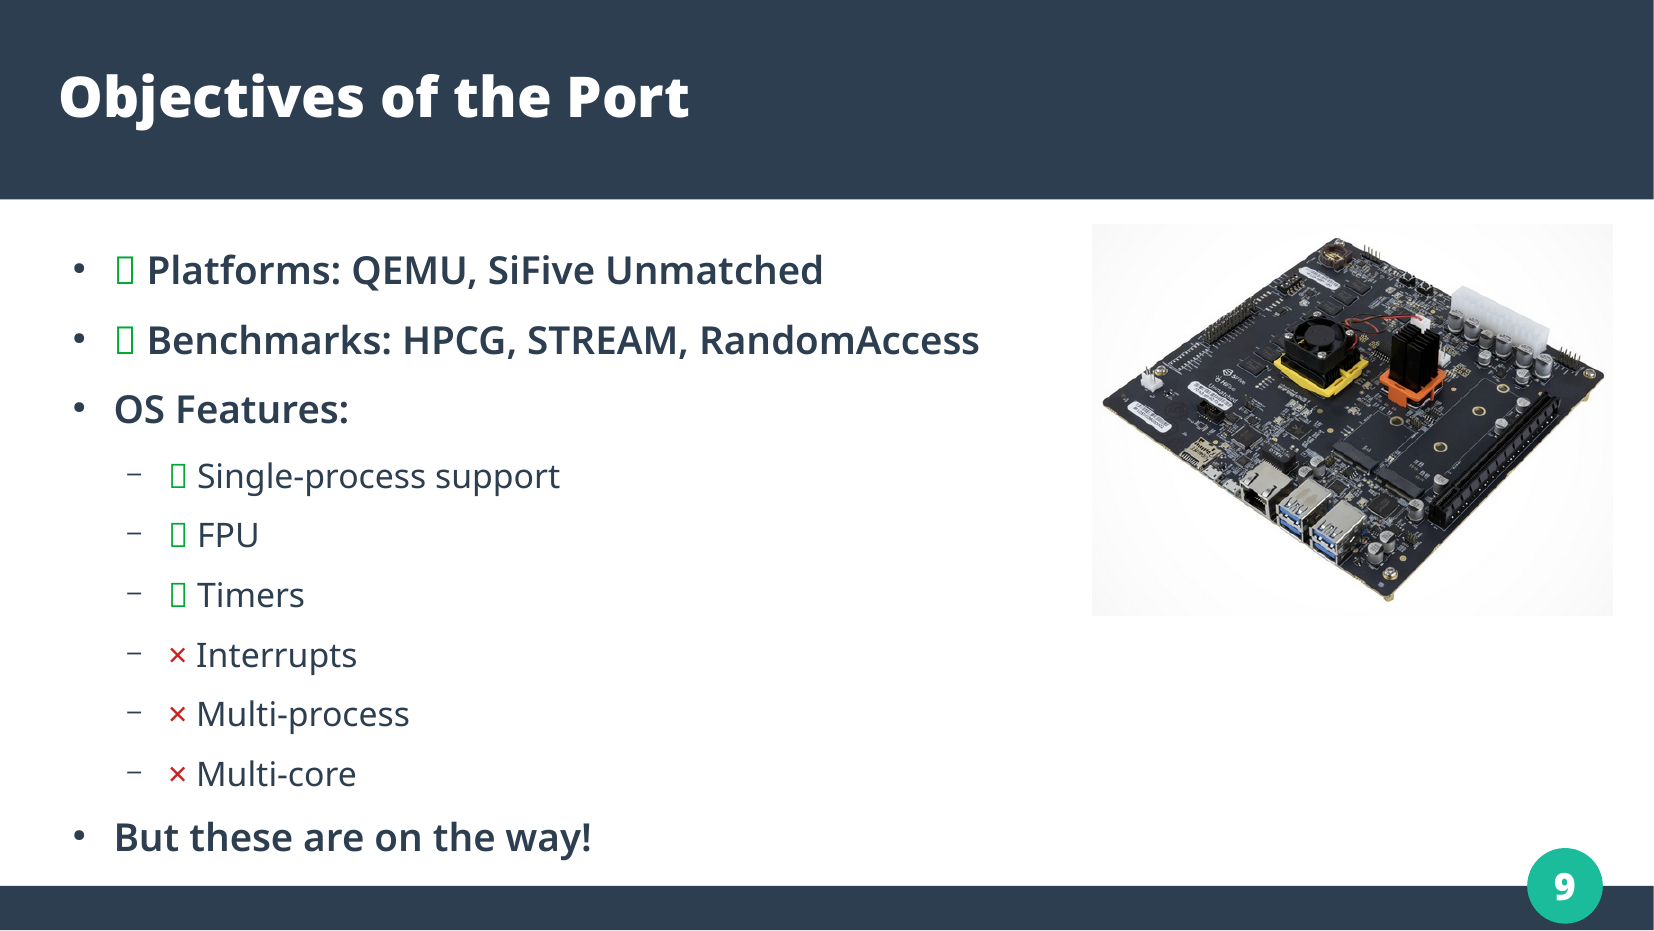

# Objectives of the Port
✅ Platforms: QEMU, SiFive Unmatched
✅ Benchmarks: HPCG, STREAM, RandomAccess
OS Features:
✅ Single-process support
✅ FPU
✅ Timers
× Interrupts
× Multi-process
× Multi-core
But these are on the way!